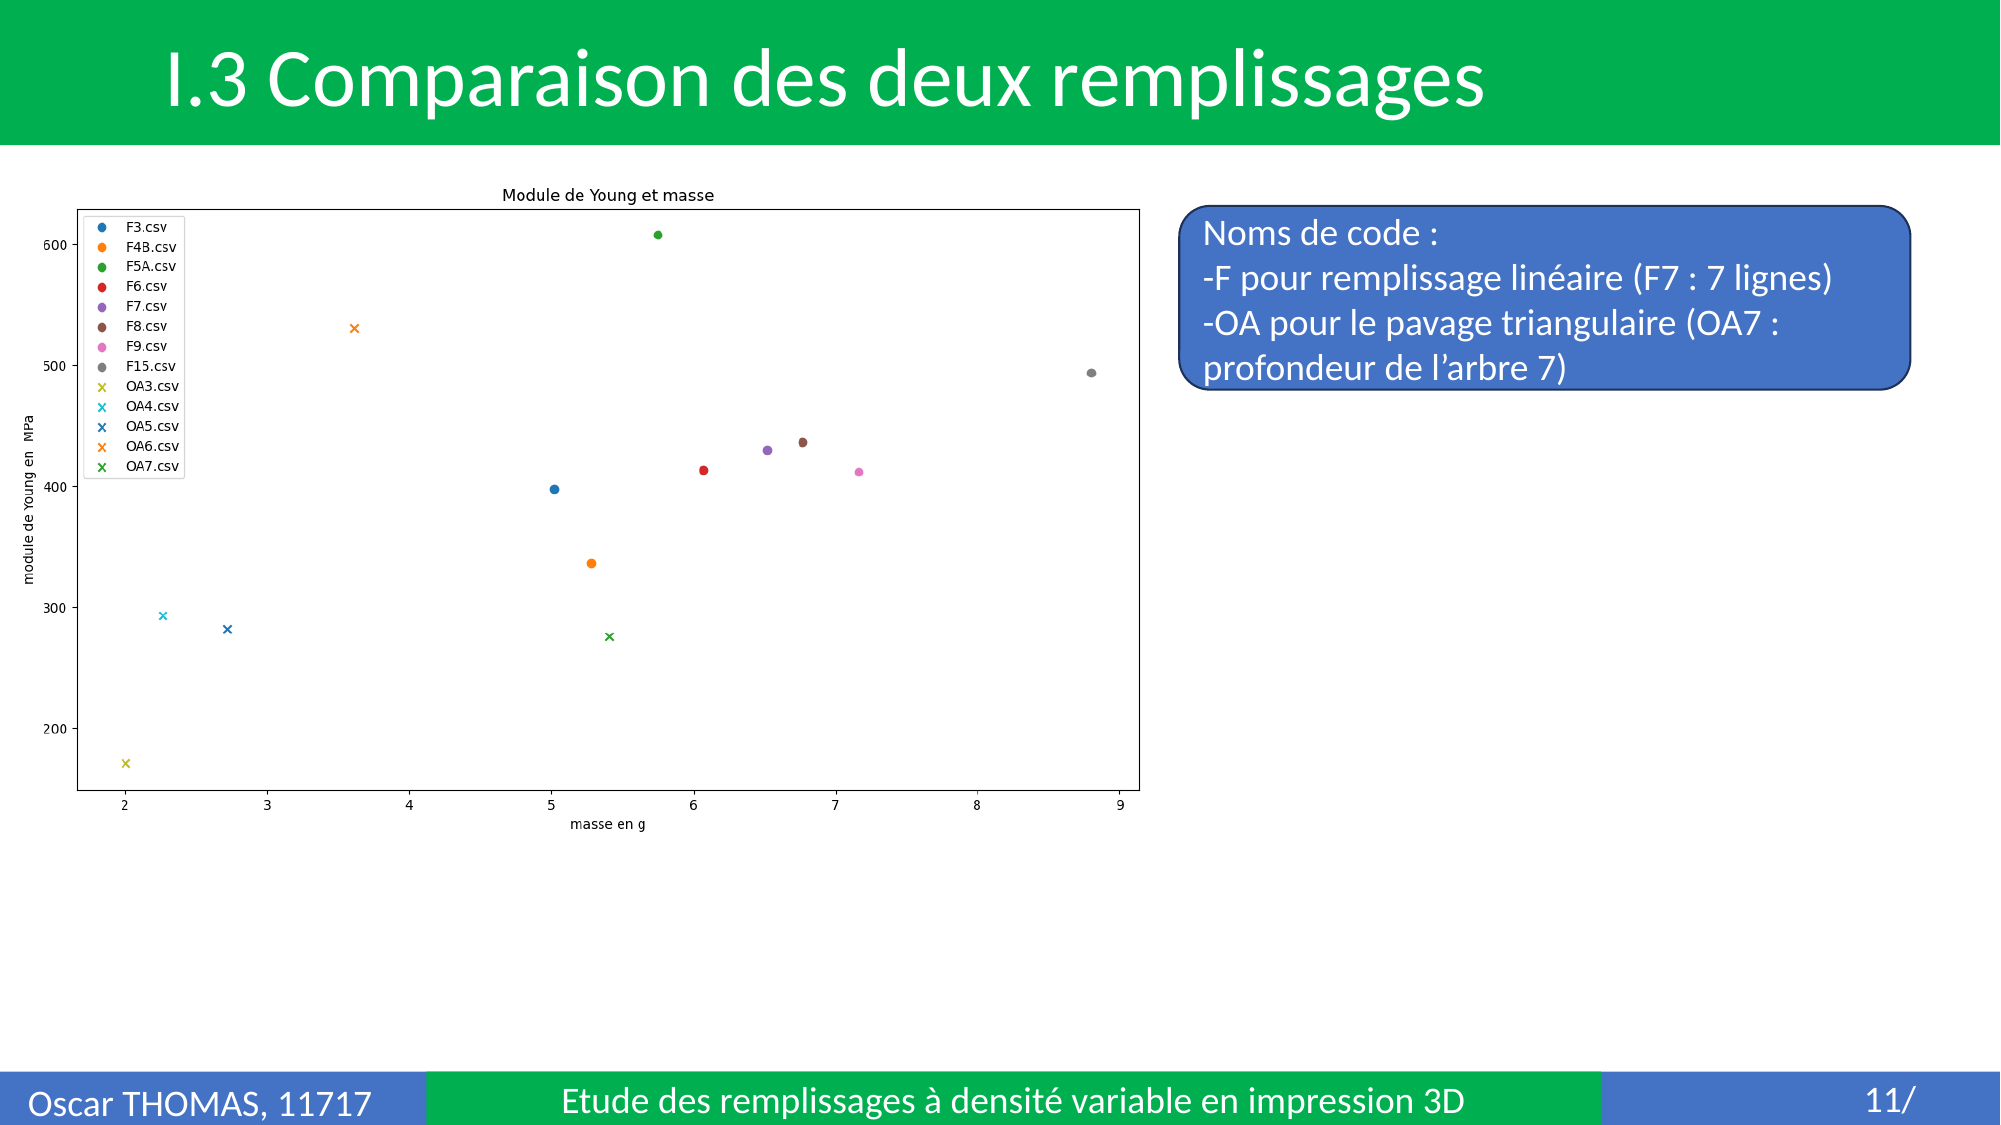

I.3 Comparaison des deux remplissages
Noms de code :
-F pour remplissage linéaire (F7 : 7 lignes)
-OA pour le pavage triangulaire (OA7 : profondeur de l’arbre 7)
11/
Oscar THOMAS, 11717
Etude des remplissages à densité variable en impression 3D